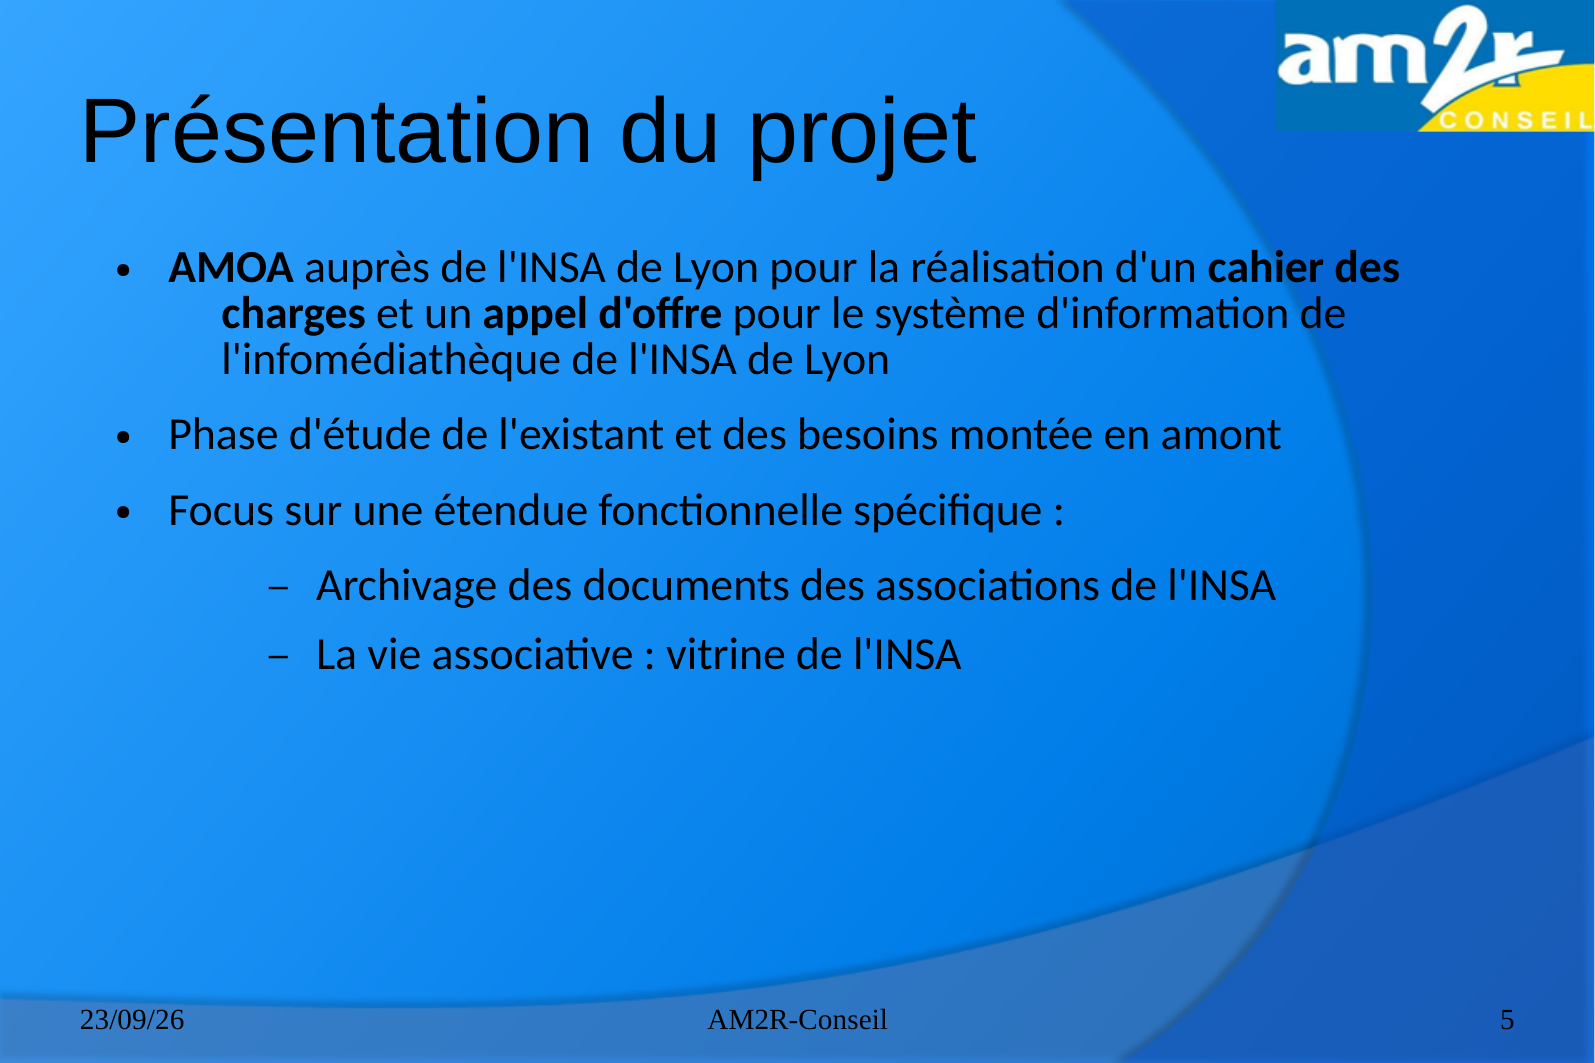

# Présentation du projet
AMOA auprès de l'INSA de Lyon pour la réalisation d'un cahier des charges et un appel d'offre pour le système d'information de l'infomédiathèque de l'INSA de Lyon
Phase d'étude de l'existant et des besoins montée en amont
Focus sur une étendue fonctionnelle spécifique :
Archivage des documents des associations de l'INSA
La vie associative : vitrine de l'INSA
AM2R-Conseil
5